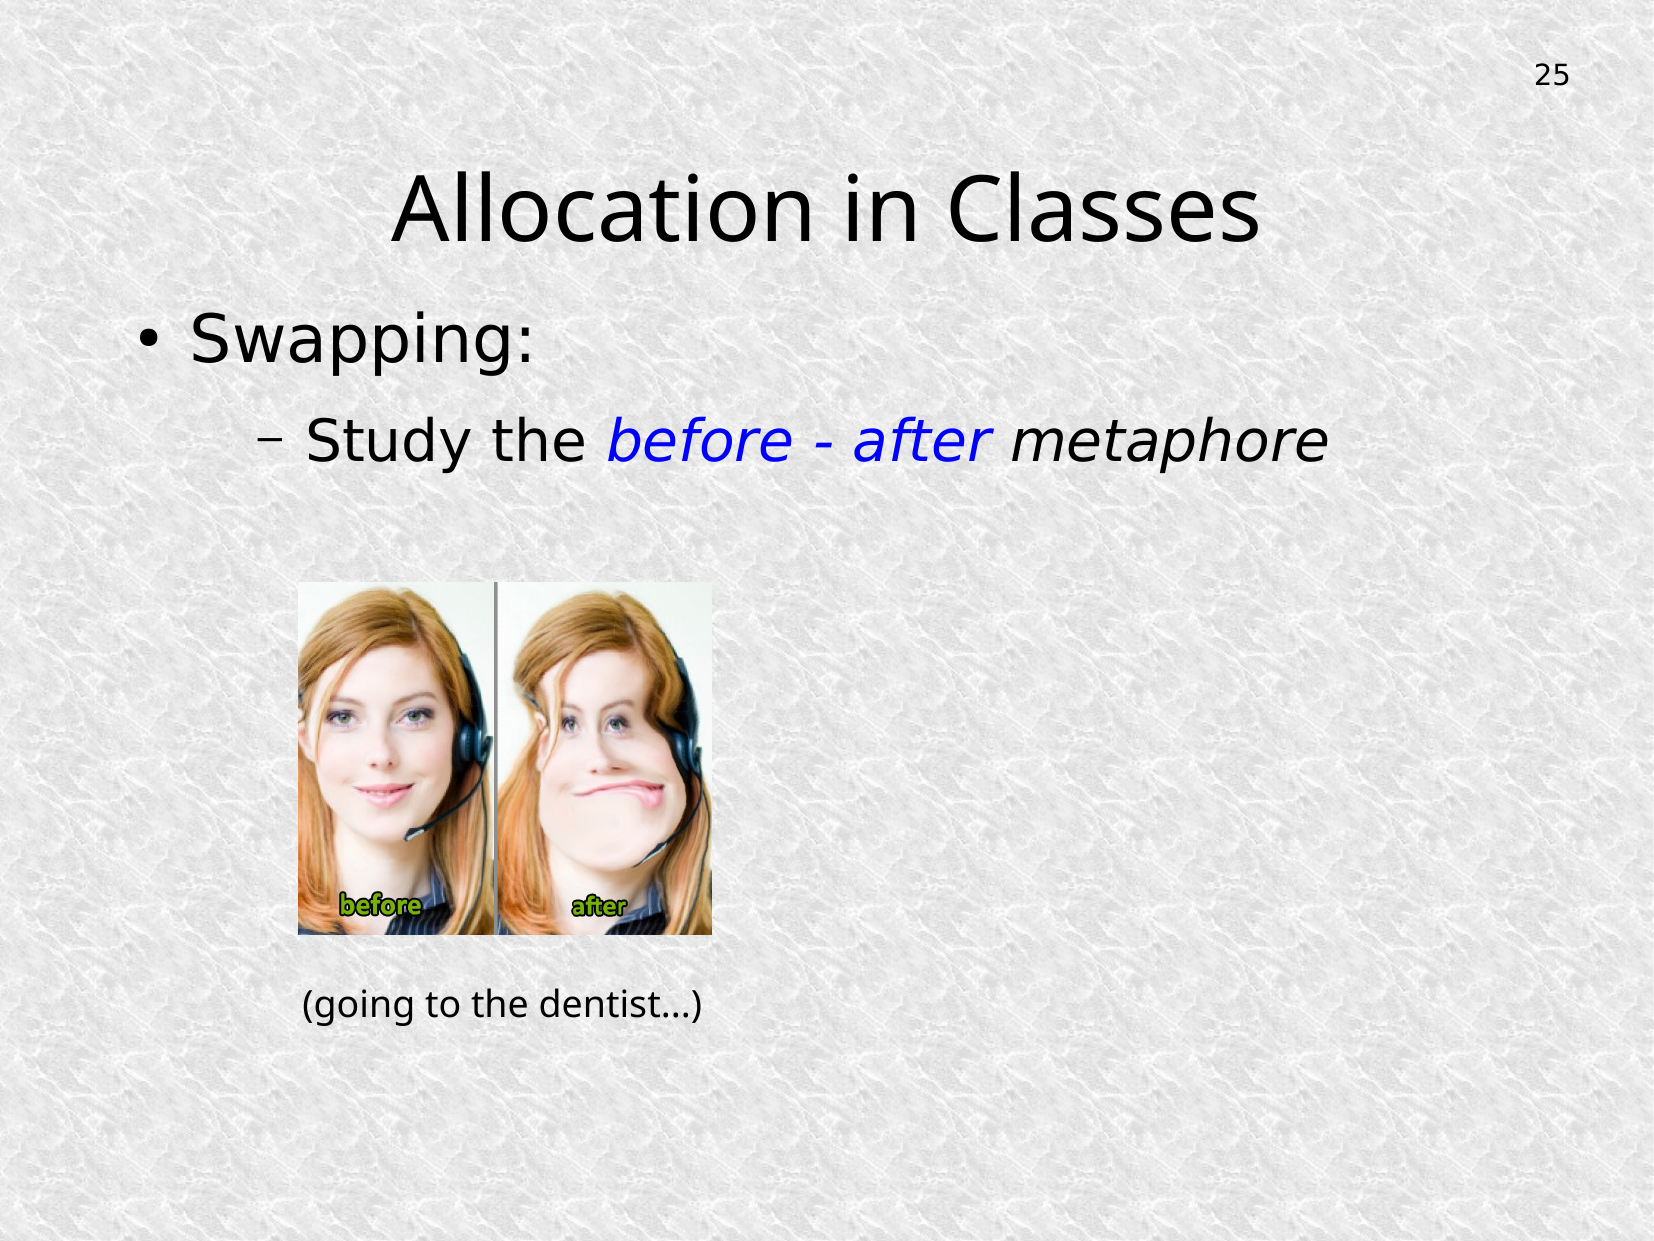

25
# Allocation in Classes
Swapping:
Study the before - after metaphore
(going to the dentist...)